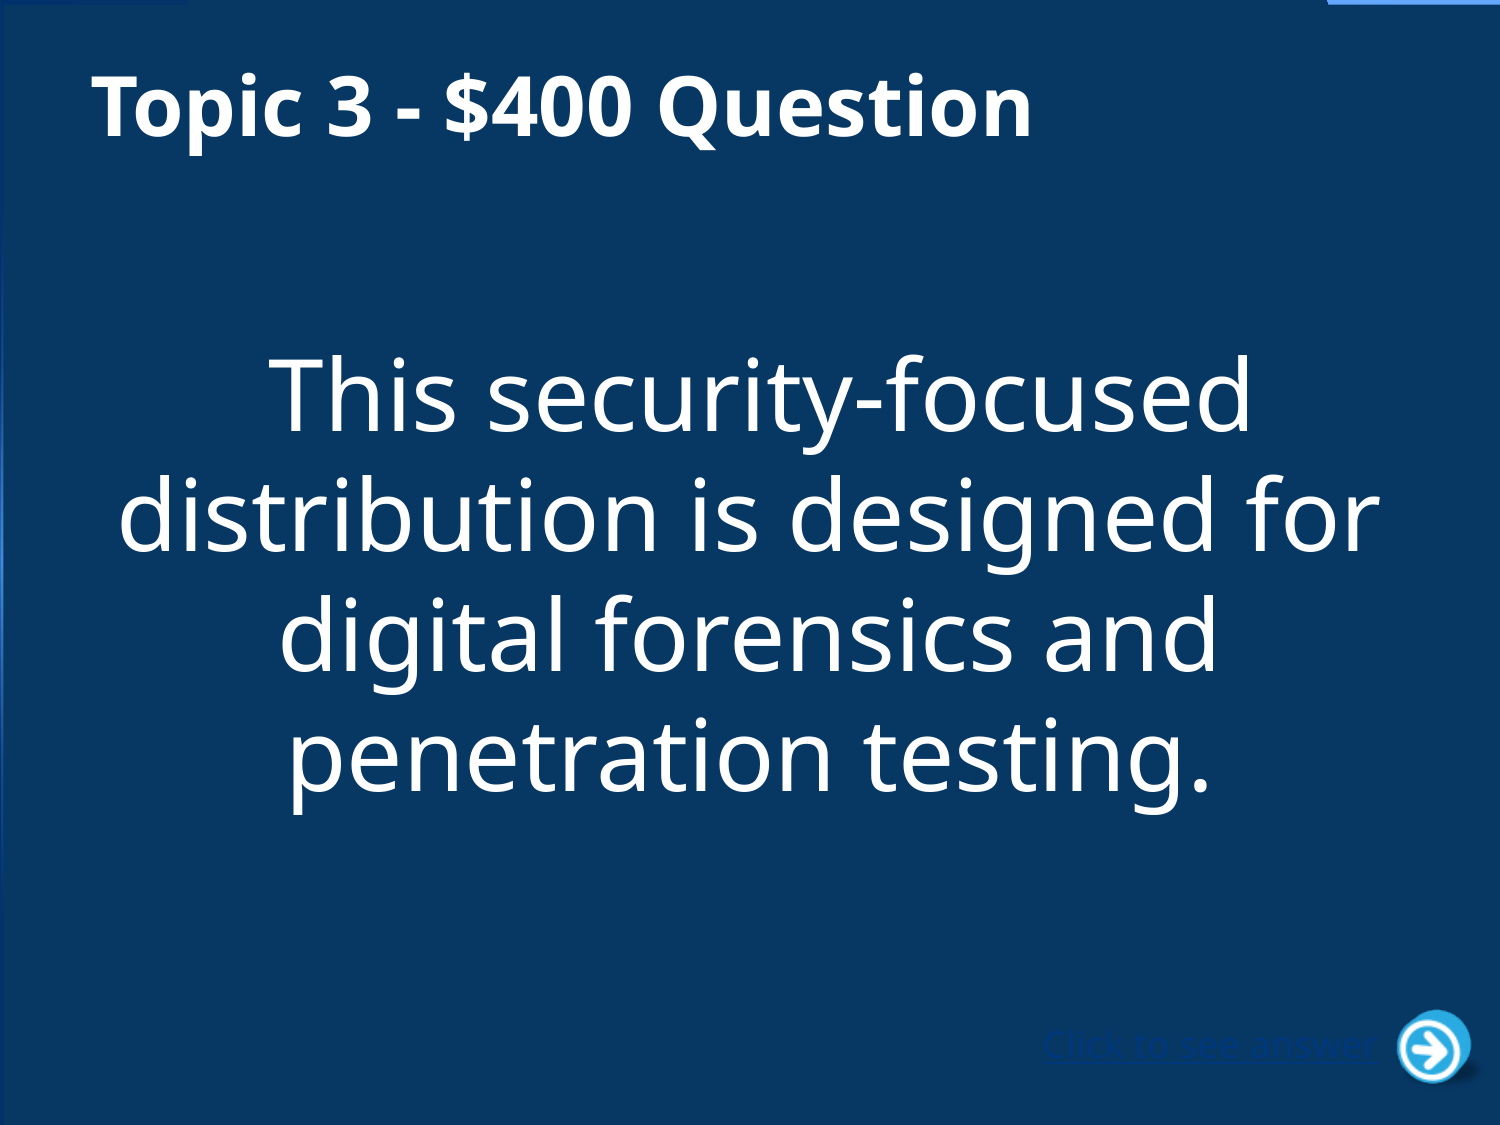

Topic 3 - $400 Question
# This security-focused distribution is designed for digital forensics and penetration testing.
Click to see answer